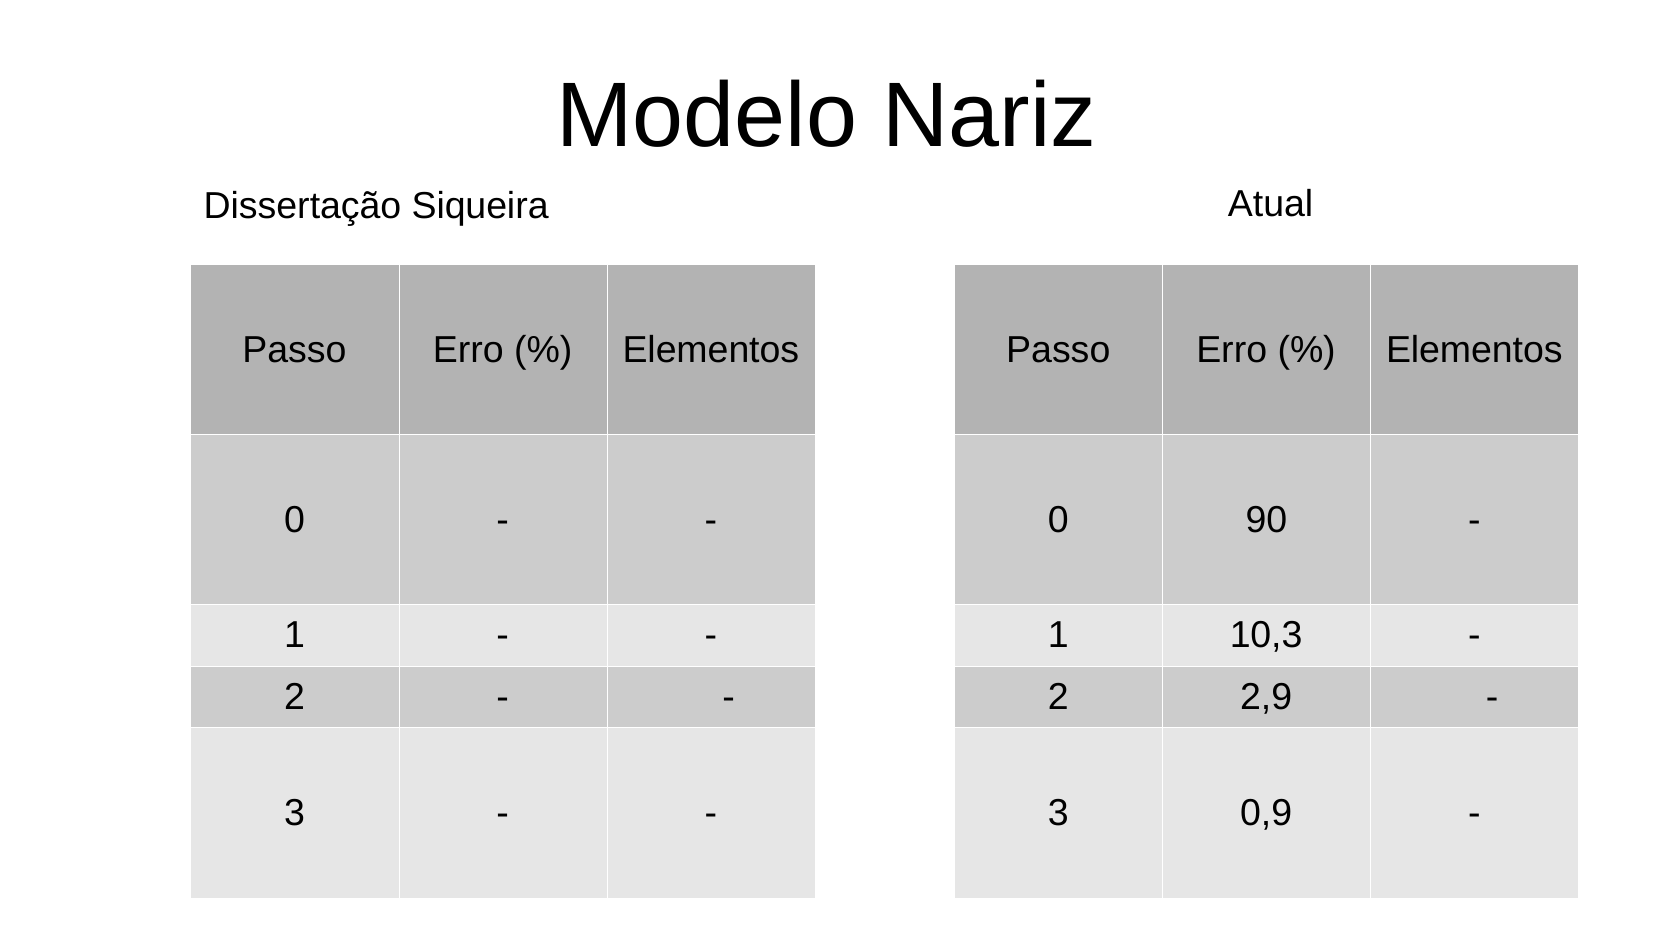

# Modelo Nariz
Atual
Dissertação Siqueira
| Passo | Erro (%) | Elementos |
| --- | --- | --- |
| 0 | - | - |
| 1 | - | - |
| 2 | - | - |
| 3 | - | - |
| Passo | Erro (%) | Elementos |
| --- | --- | --- |
| 0 | 90 | - |
| 1 | 10,3 | - |
| 2 | 2,9 | - |
| 3 | 0,9 | - |